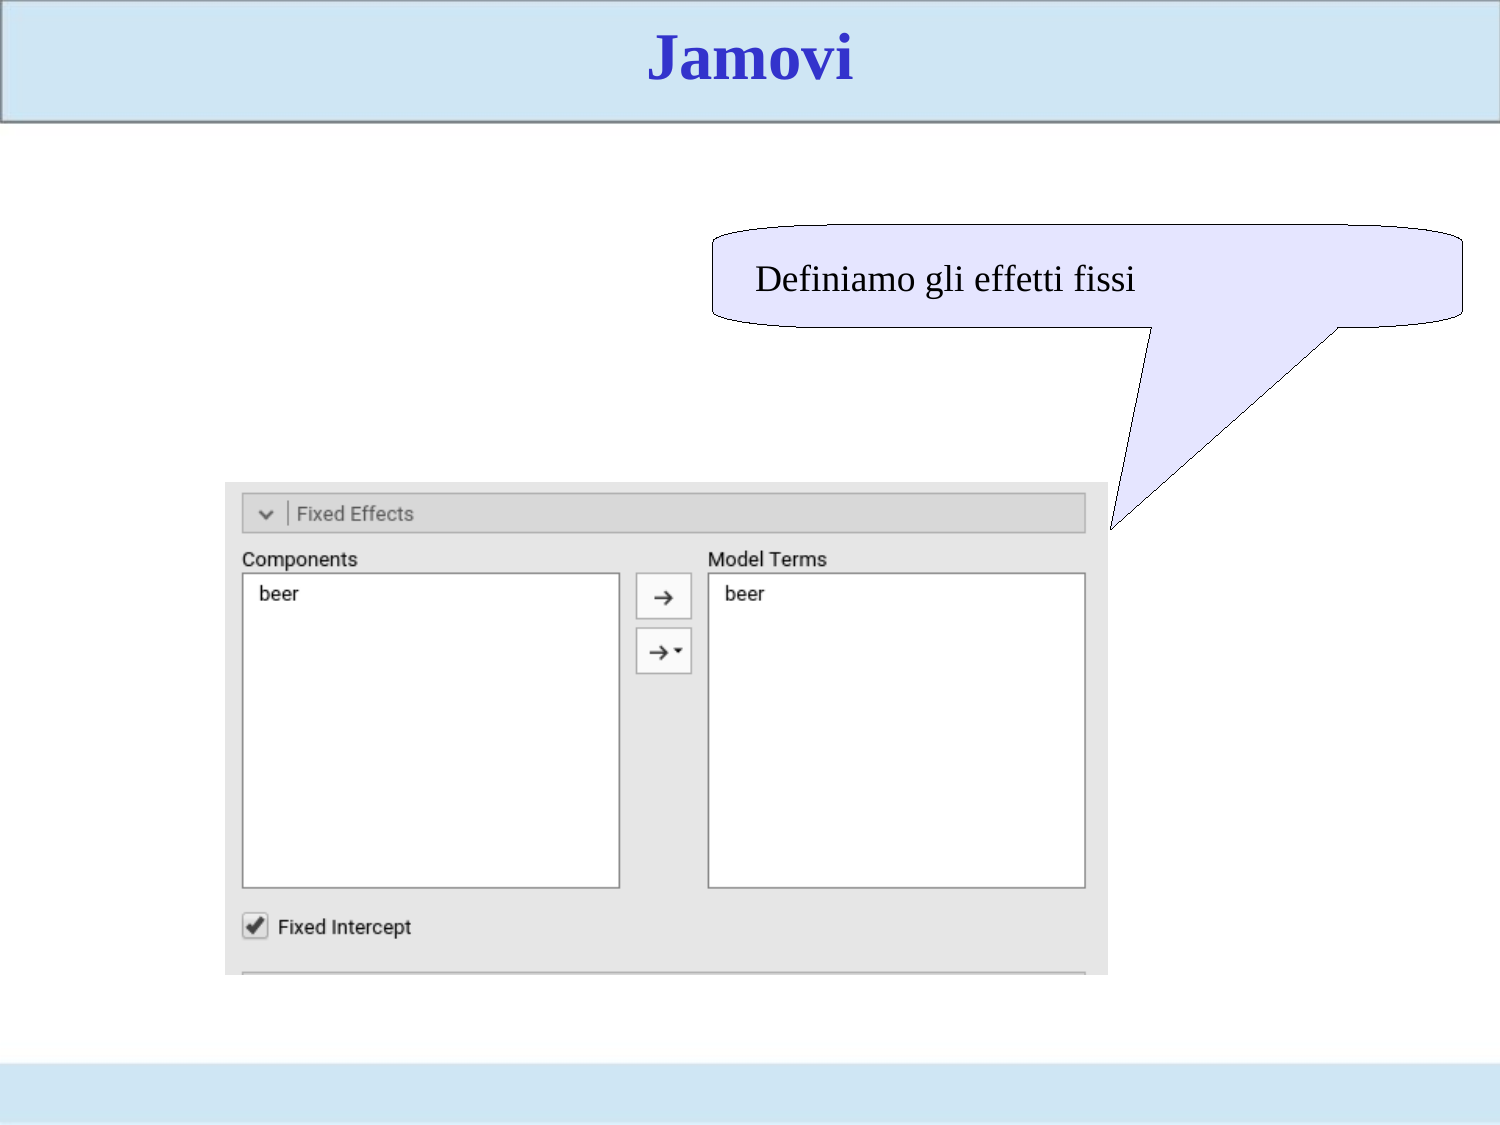

# Jamovi
Definiamo gli effetti fissi
56